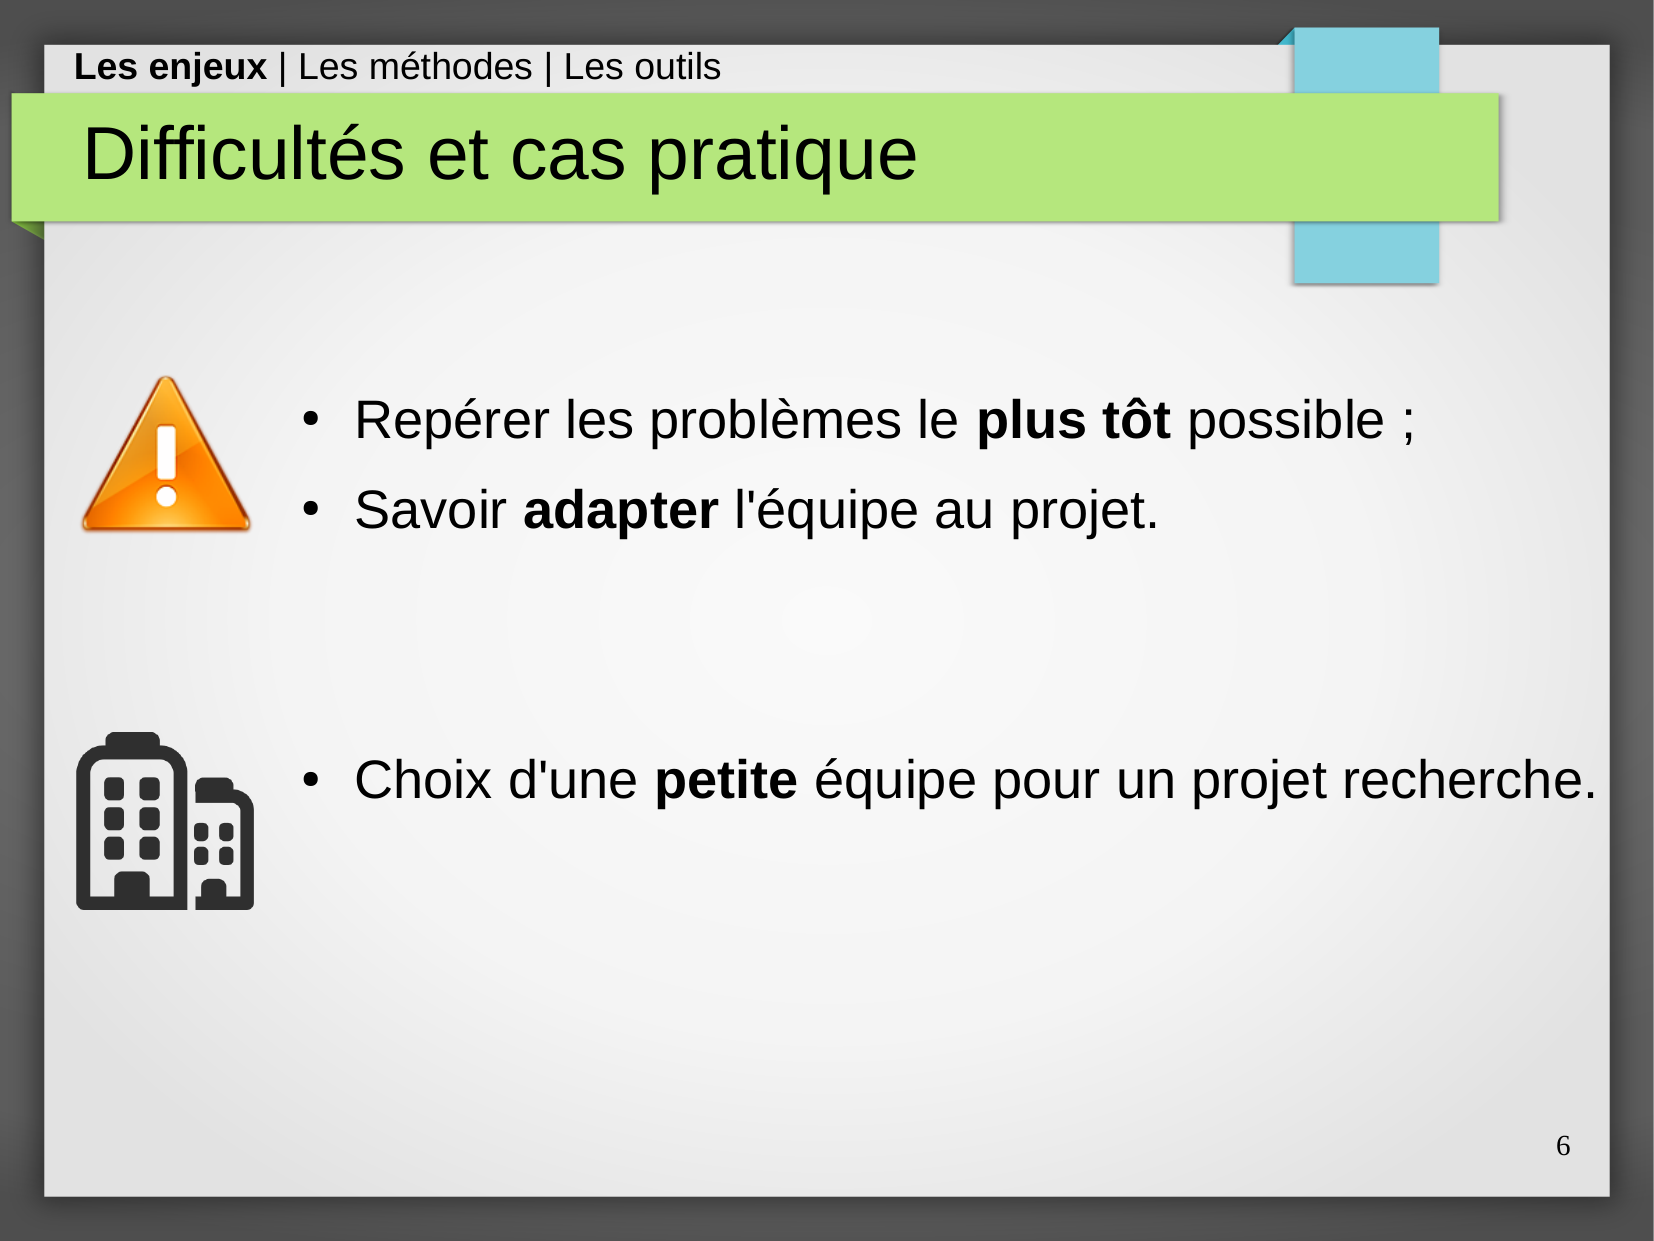

Les enjeux | Les méthodes | Les outils
# Difficultés et cas pratique
Repérer les problèmes le plus tôt possible ;
Savoir adapter l'équipe au projet.
Choix d'une petite équipe pour un projet recherche.
6